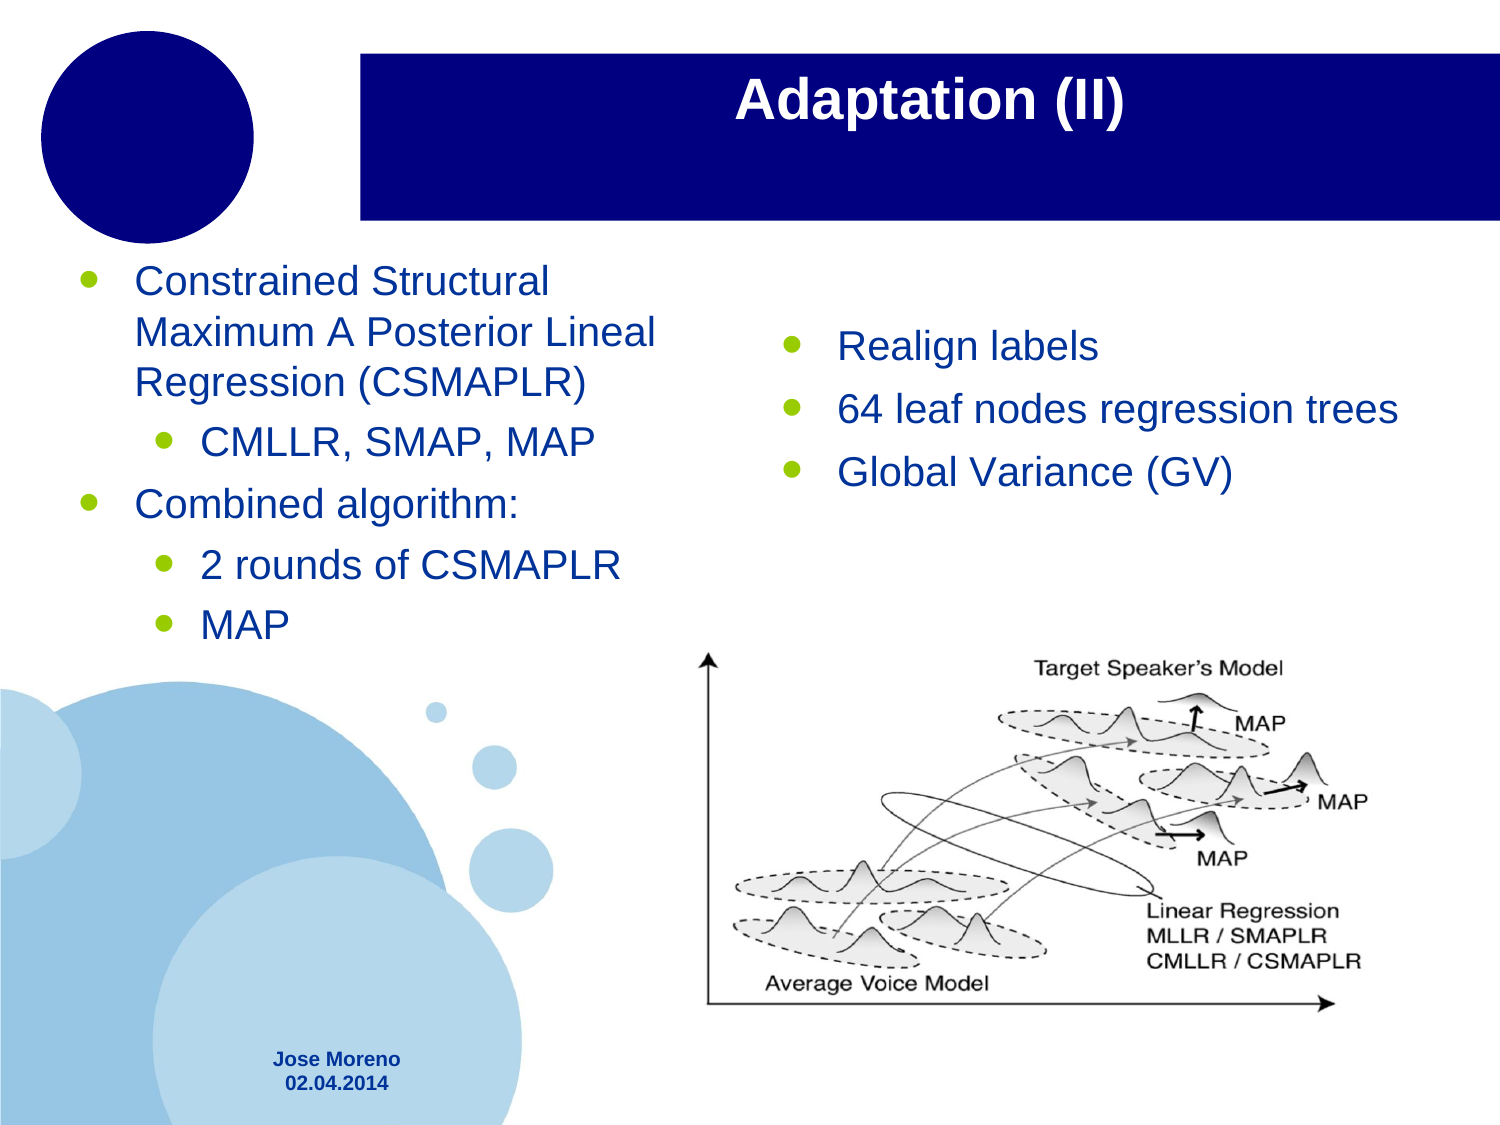

# Adaptation (II)
Constrained Structural Maximum A Posterior Lineal Regression (CSMAPLR)
CMLLR, SMAP, MAP
Combined algorithm:
2 rounds of CSMAPLR
MAP
Realign labels
64 leaf nodes regression trees
Global Variance (GV)